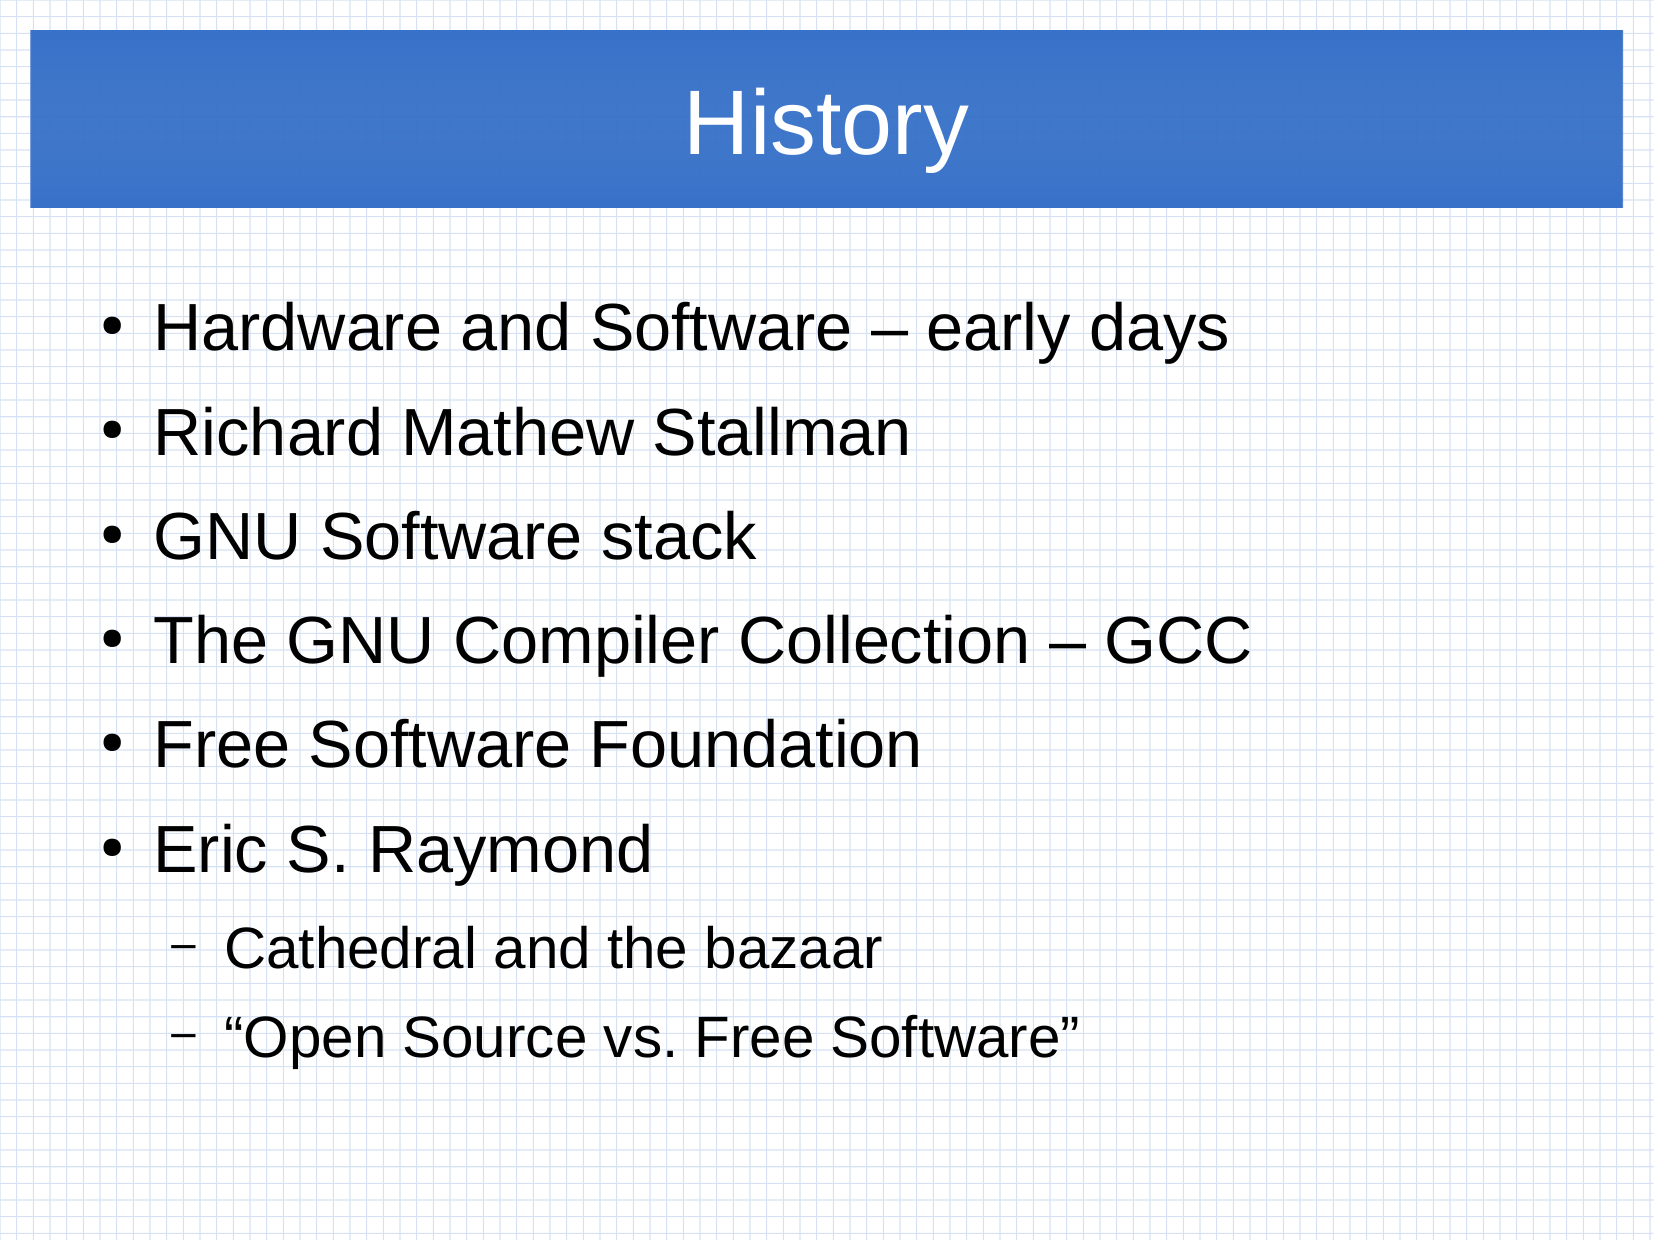

# History
Hardware and Software – early days
Richard Mathew Stallman
GNU Software stack
The GNU Compiler Collection – GCC
Free Software Foundation
Eric S. Raymond
Cathedral and the bazaar
“Open Source vs. Free Software”